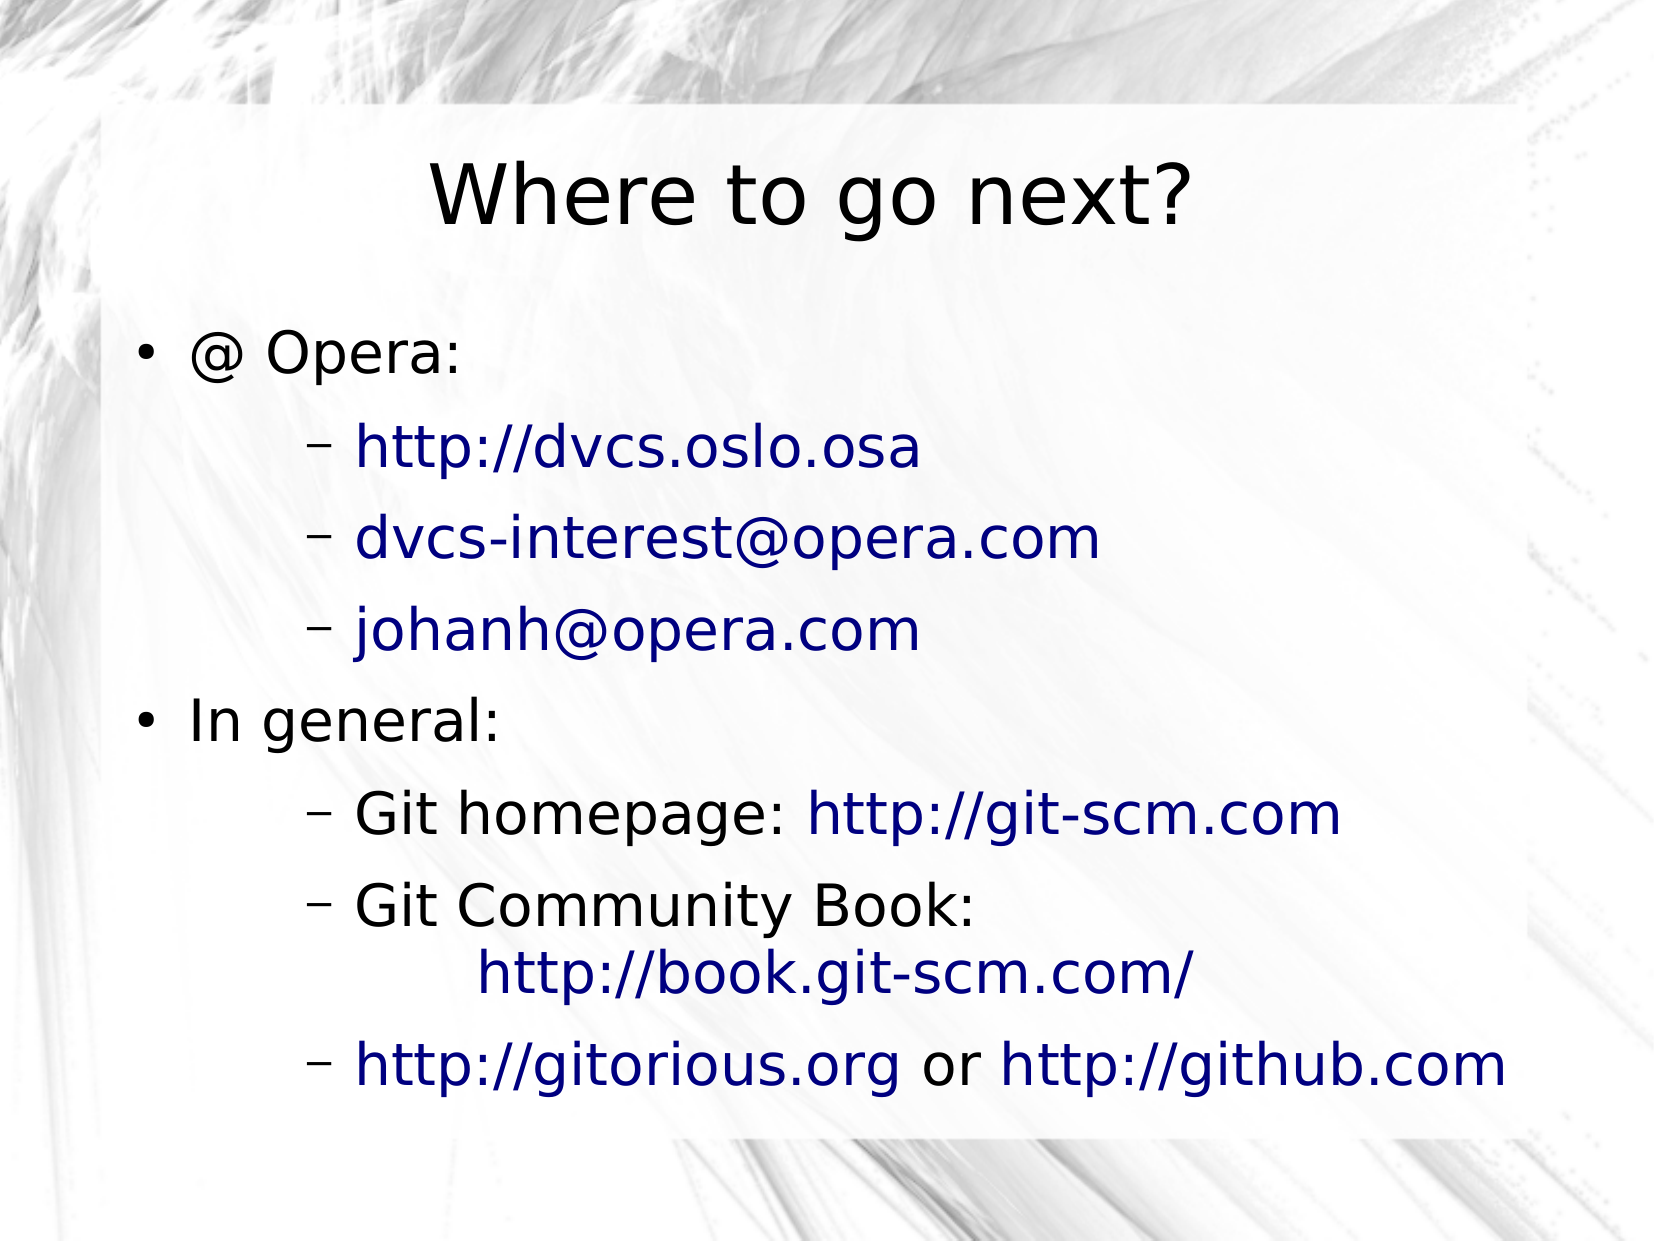

# Where to go next?
@ Opera:
http://dvcs.oslo.osa
dvcs-interest@opera.com
johanh@opera.com
In general:
Git homepage: http://git-scm.com
Git Community Book:
	http://book.git-scm.com/
http://gitorious.org or http://github.com